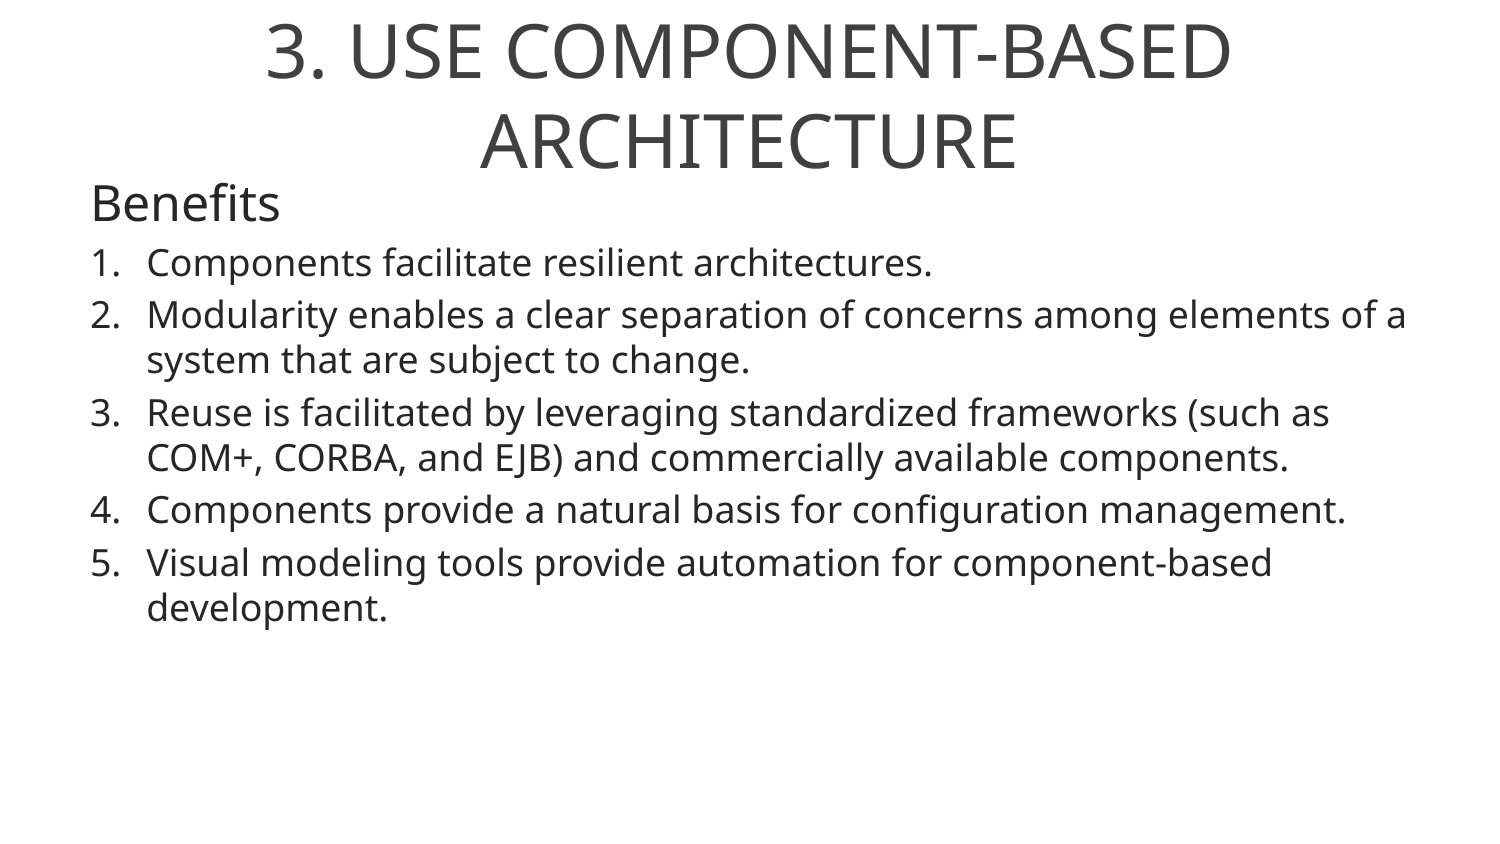

# 3. Use component-based architecture
Benefits
Components facilitate resilient architectures.
Modularity enables a clear separation of concerns among elements of a system that are subject to change.
Reuse is facilitated by leveraging standardized frameworks (such as
COM+, CORBA, and EJB) and commercially available components.
Components provide a natural basis for configuration management.
Visual modeling tools provide automation for component-based development.